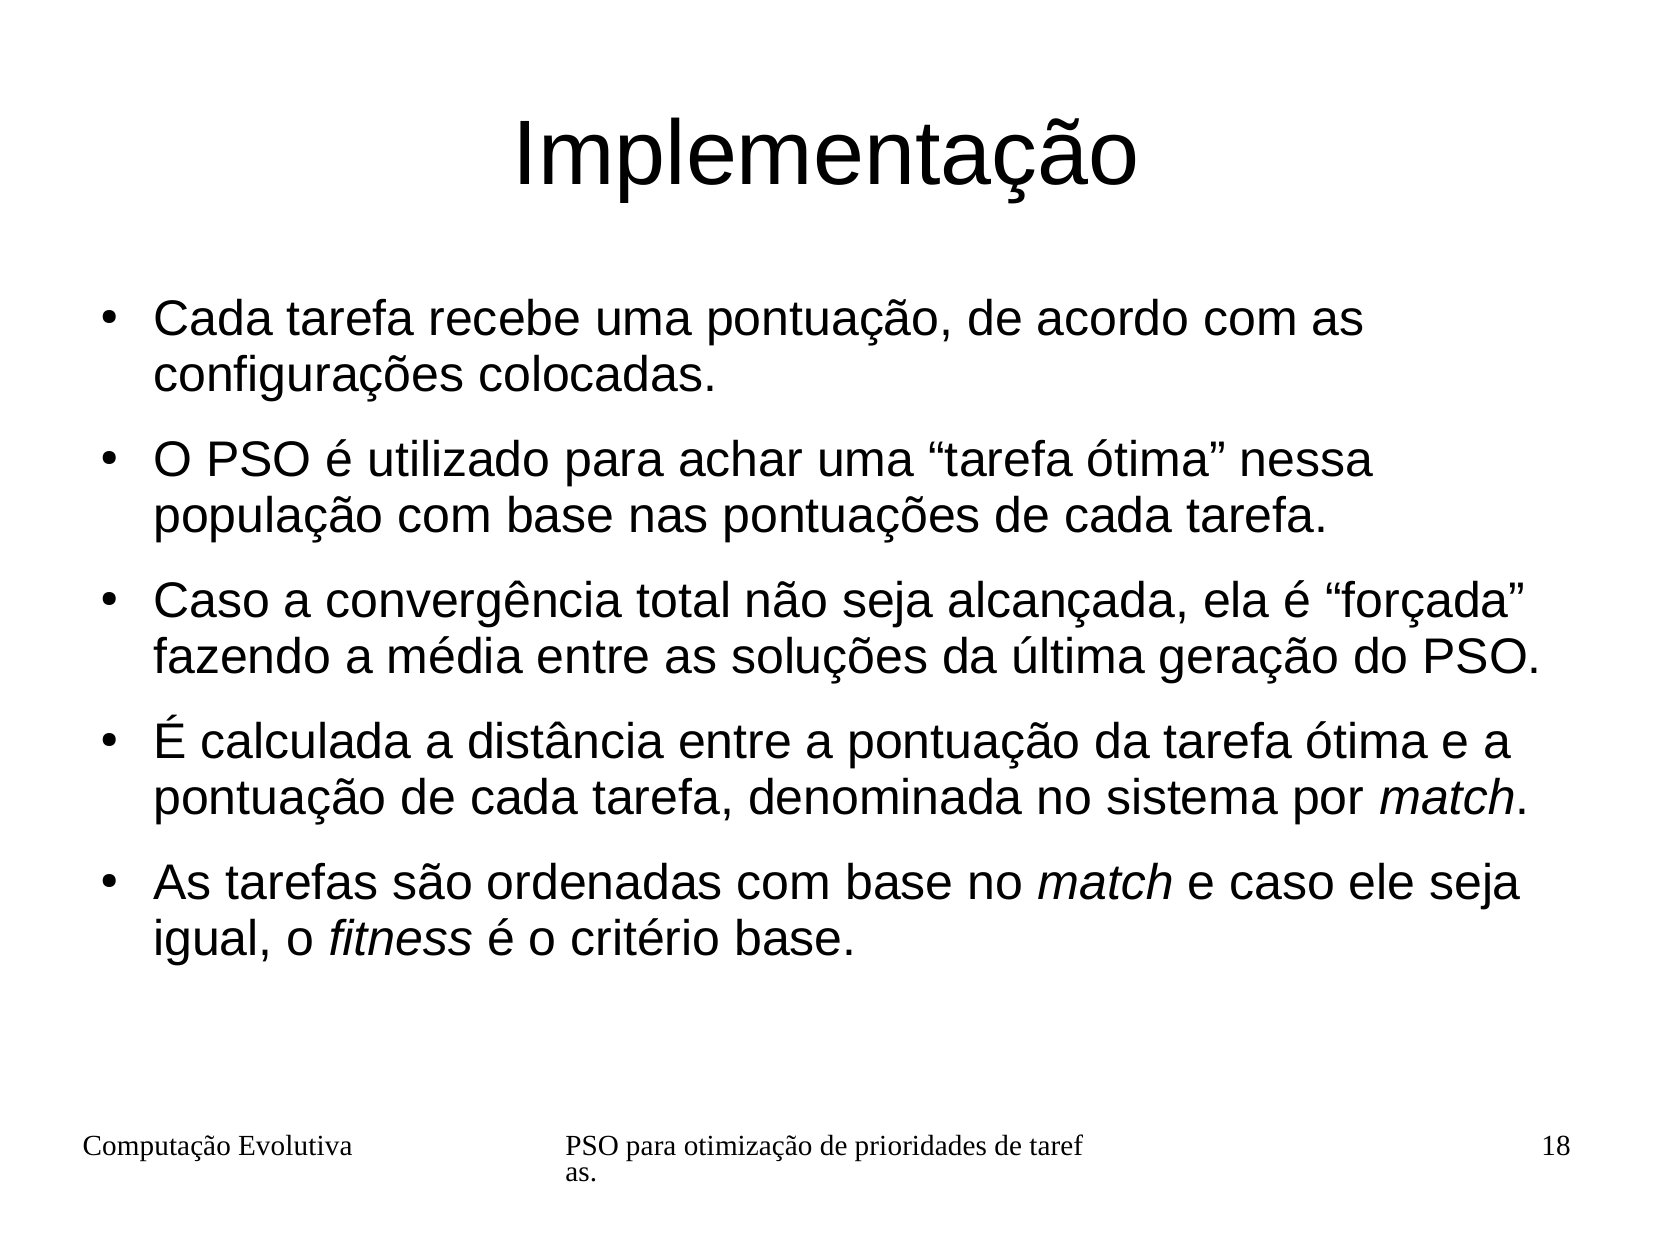

# Implementação
Cada tarefa recebe uma pontuação, de acordo com as configurações colocadas.
O PSO é utilizado para achar uma “tarefa ótima” nessa população com base nas pontuações de cada tarefa.
Caso a convergência total não seja alcançada, ela é “forçada” fazendo a média entre as soluções da última geração do PSO.
É calculada a distância entre a pontuação da tarefa ótima e a pontuação de cada tarefa, denominada no sistema por match.
As tarefas são ordenadas com base no match e caso ele seja igual, o fitness é o critério base.
Computação Evolutiva
PSO para otimização de prioridades de tarefas.
18